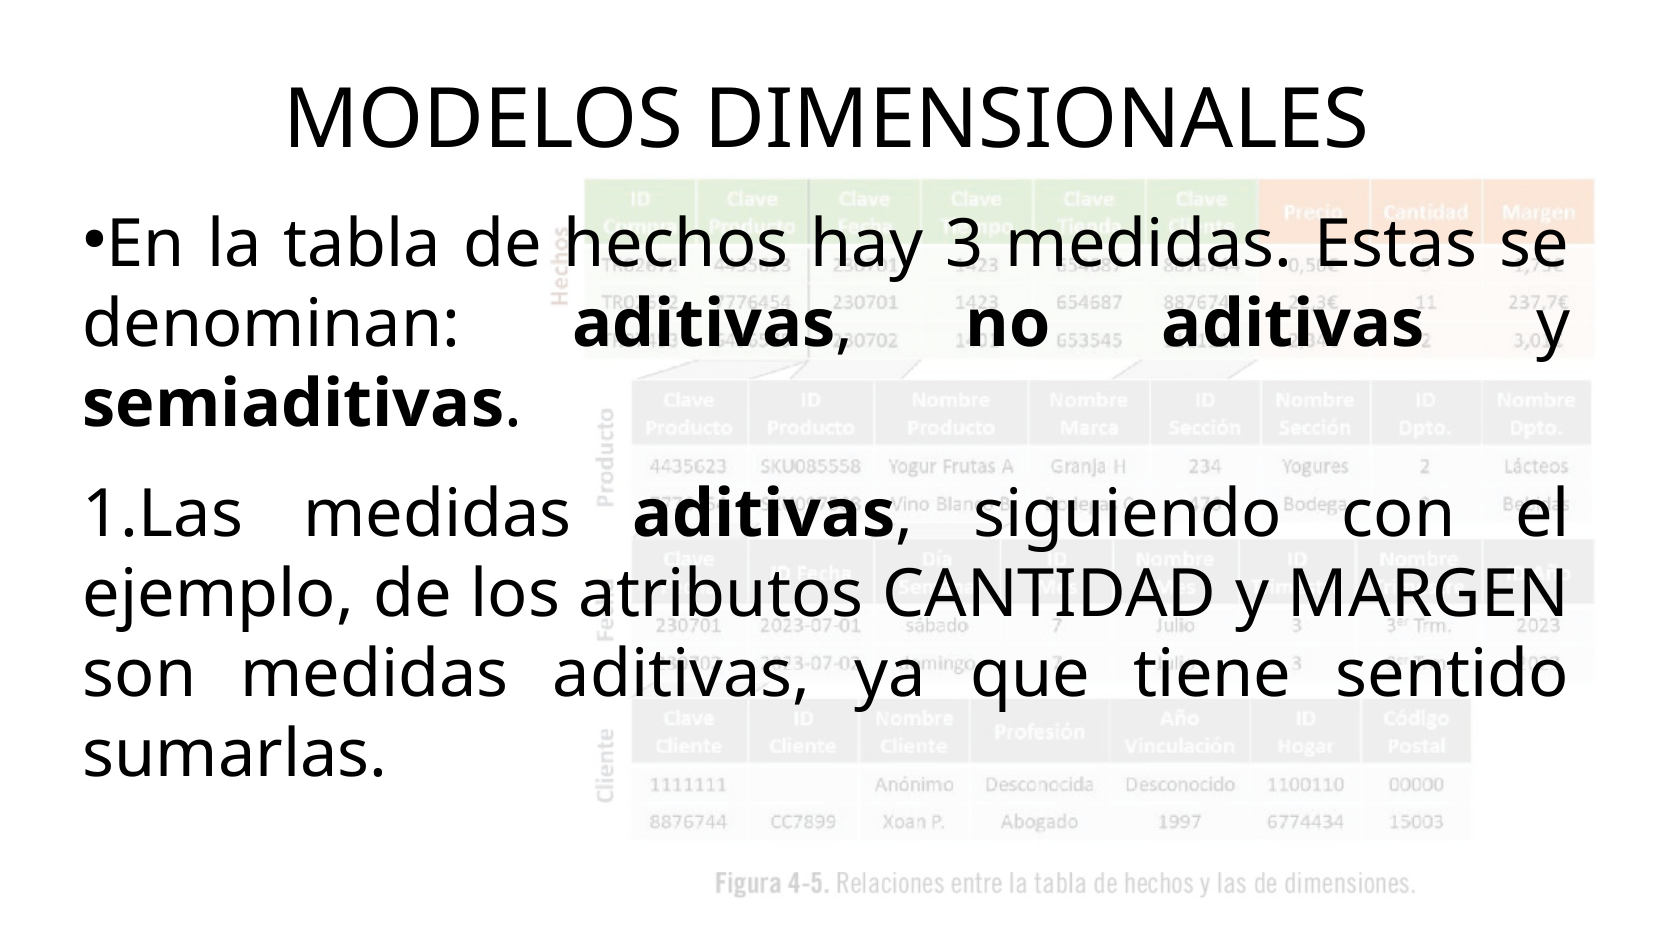

# MODELOS DIMENSIONALES
En la tabla de hechos hay 3 medidas. Estas se denominan: aditivas, no aditivas y semiaditivas.
Las medidas aditivas, siguiendo con el ejemplo, de los atributos CANTIDAD y MARGEN son medidas aditivas, ya que tiene sentido sumarlas.